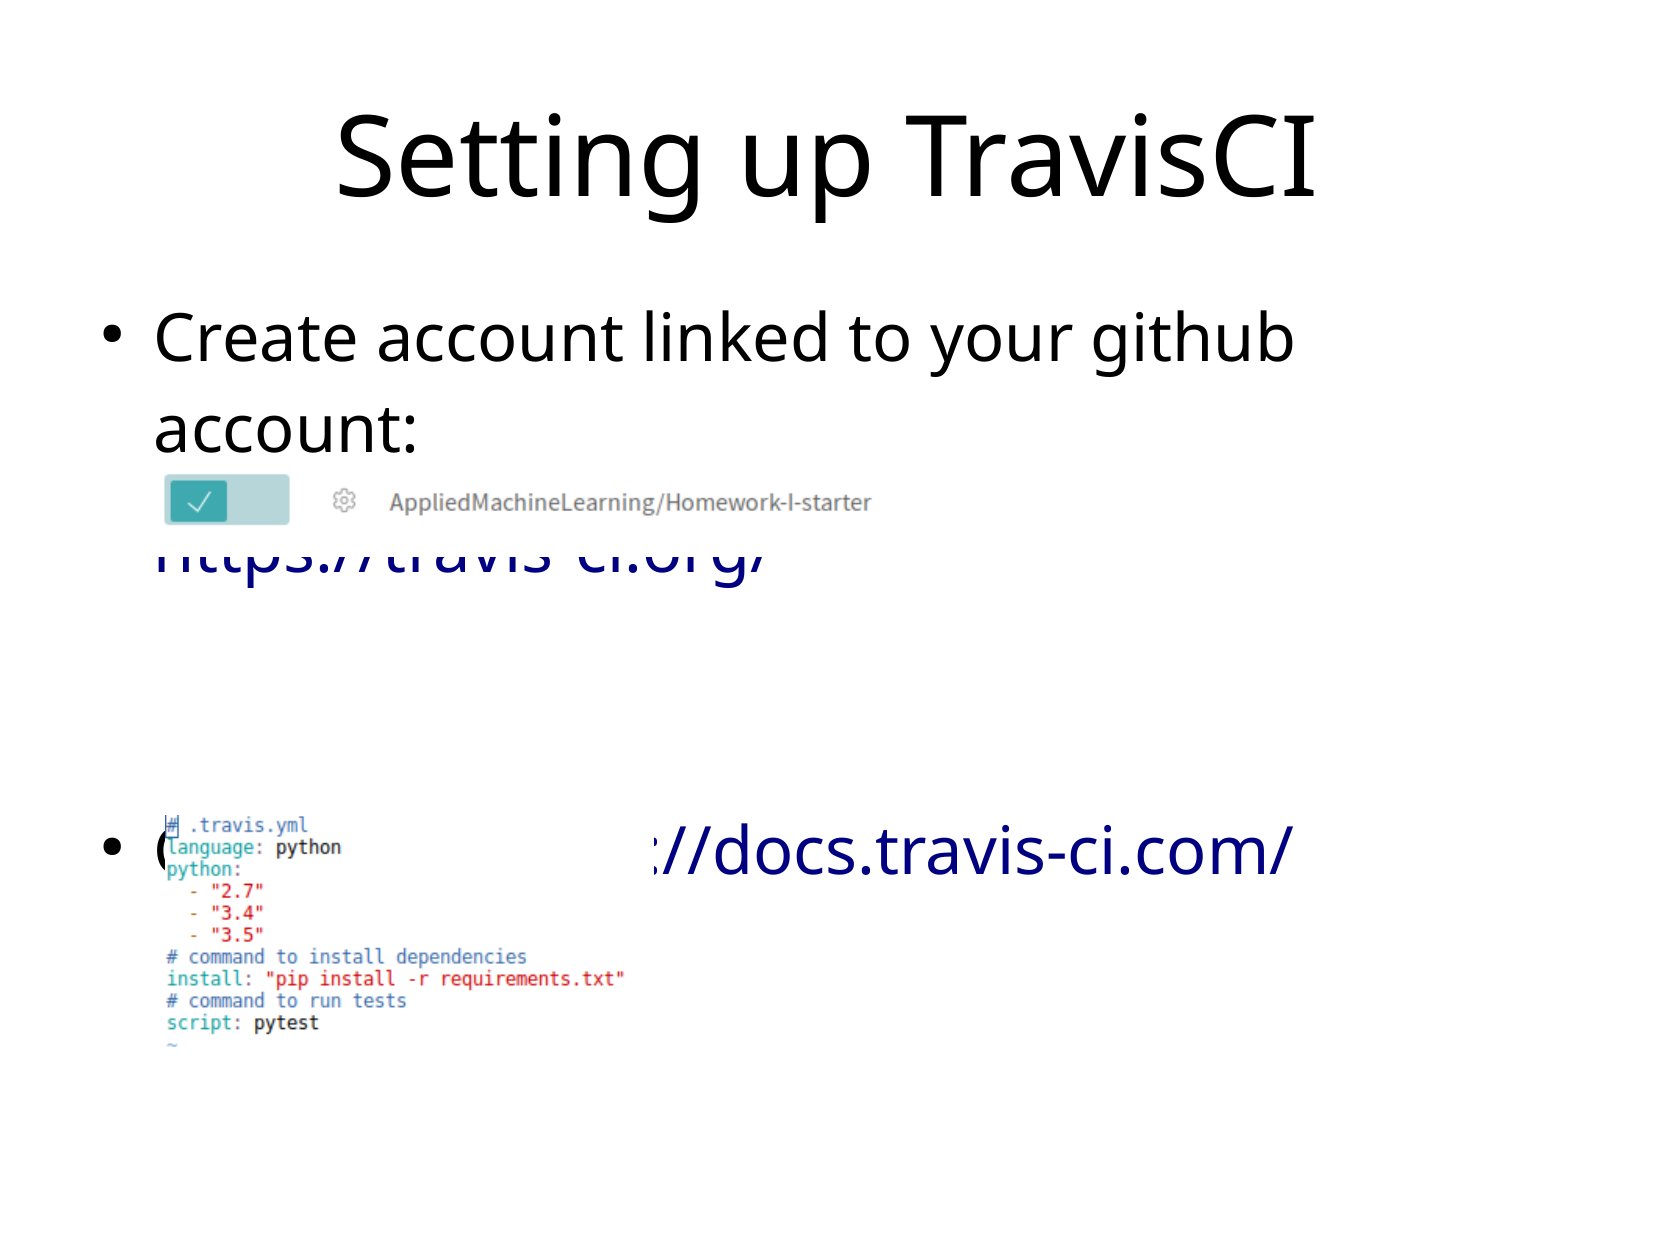

# Setting up TravisCI
Create account linked to your github account:
https://travis-ci.org/
Check out https://docs.travis-ci.com/